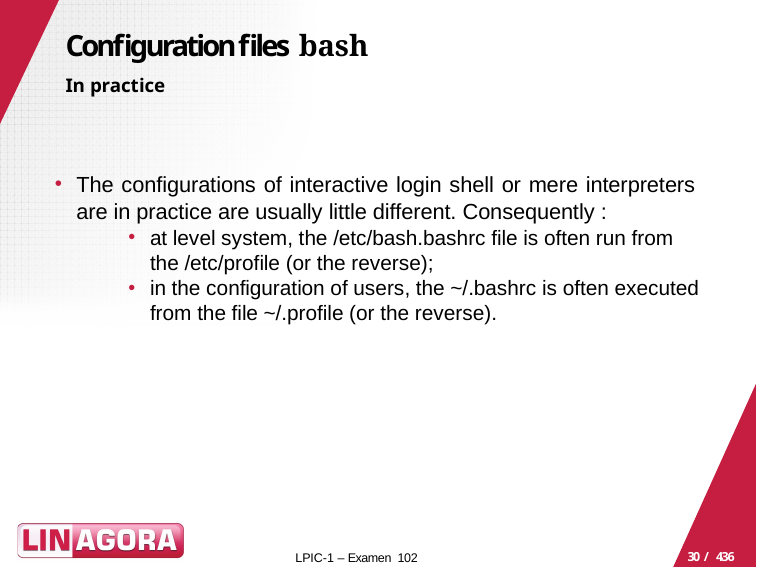

# Configuration files bash In practice
The configurations of interactive login shell or mere interpreters are in practice are usually little different. Consequently :
at level system, the /etc/bash.bashrc file is often run from the /etc/profile (or the reverse);
in the configuration of users, the ~/.bashrc is often executed from the file ~/.profile (or the reverse).
LPIC-1 – Examen 102